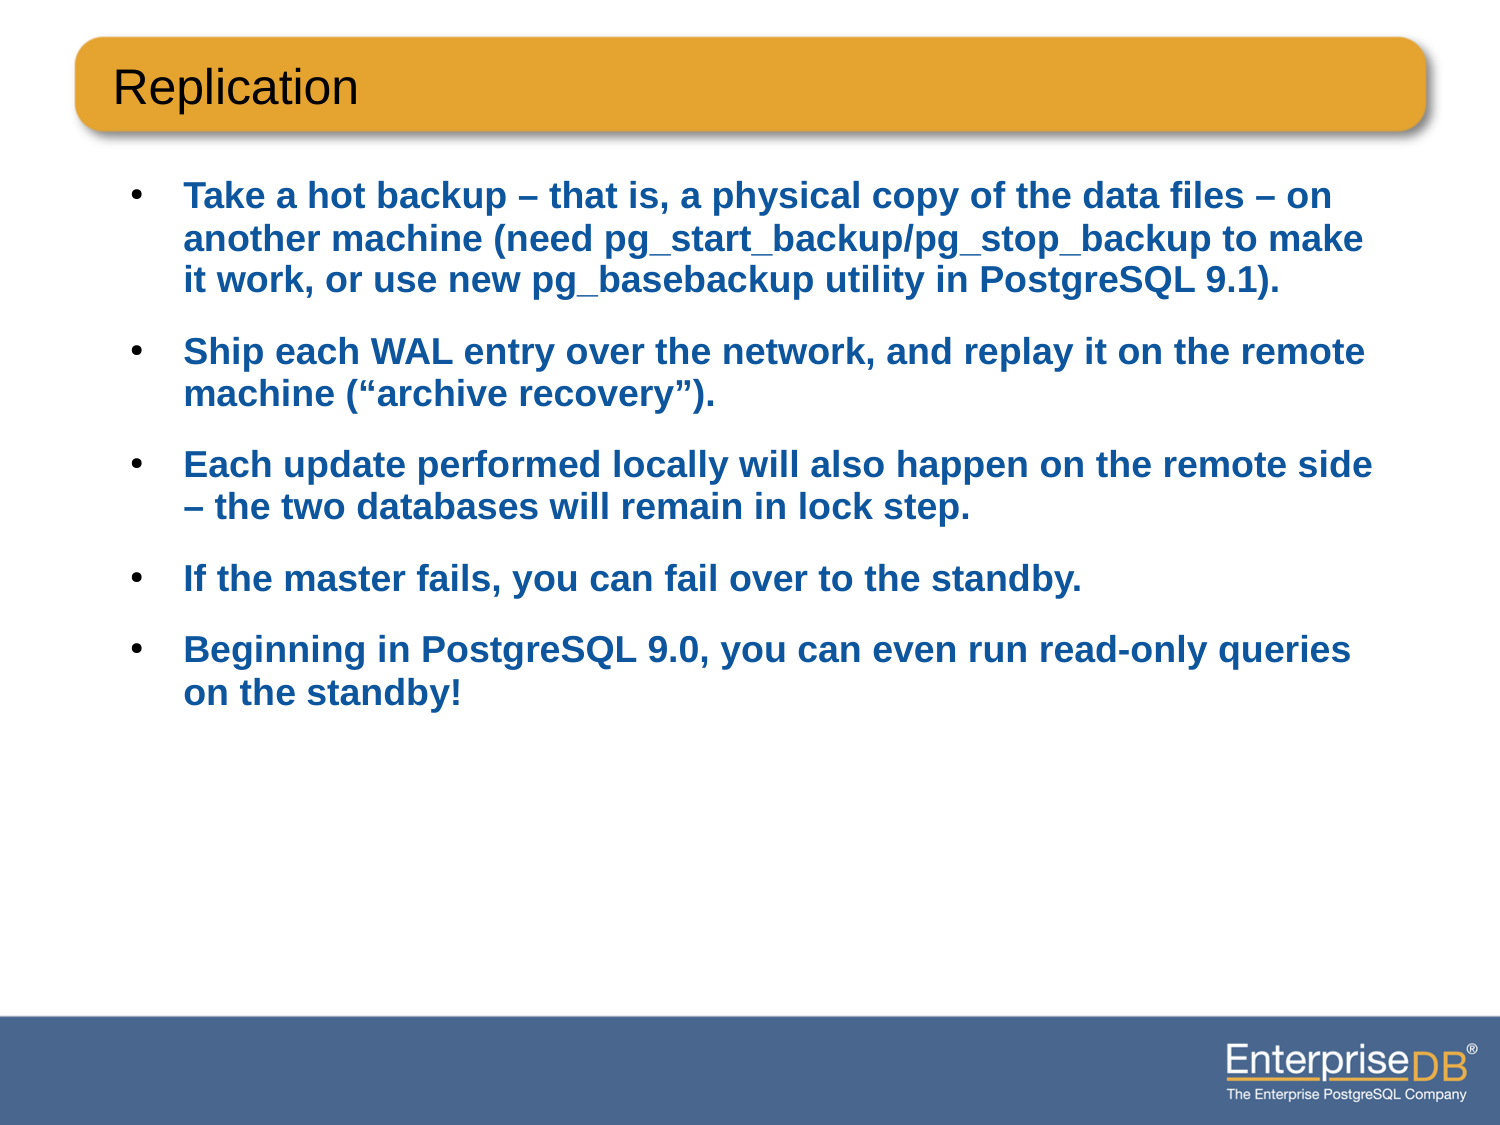

# Replication
Take a hot backup – that is, a physical copy of the data files – on another machine (need pg_start_backup/pg_stop_backup to make it work, or use new pg_basebackup utility in PostgreSQL 9.1).
Ship each WAL entry over the network, and replay it on the remote machine (“archive recovery”).
Each update performed locally will also happen on the remote side – the two databases will remain in lock step.
If the master fails, you can fail over to the standby.
Beginning in PostgreSQL 9.0, you can even run read-only queries on the standby!